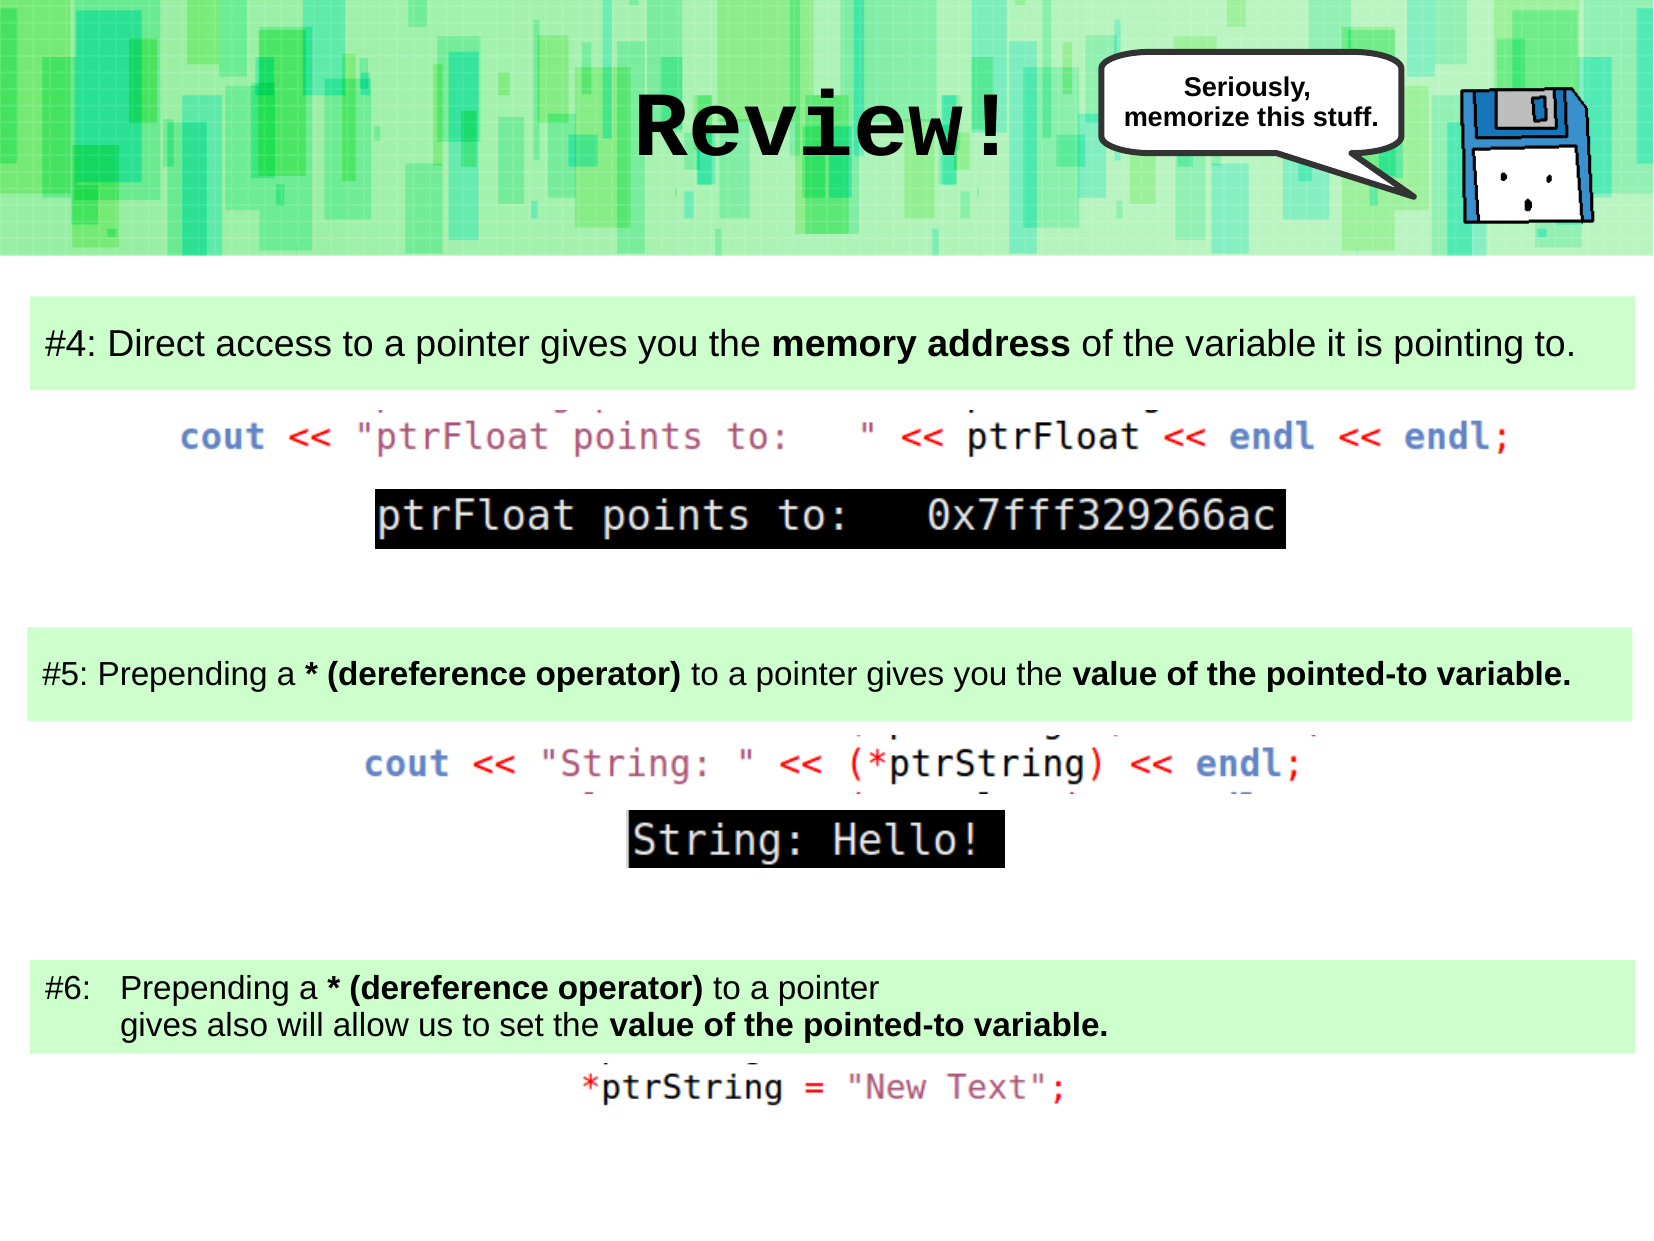

# Review!
Seriously,
memorize this stuff.
#4: Direct access to a pointer gives you the memory address of the variable it is pointing to.
#5: Prepending a * (dereference operator) to a pointer gives you the value of the pointed-to variable.
#6: 	Prepending a * (dereference operator) to a pointer
	gives also will allow us to set the value of the pointed-to variable.